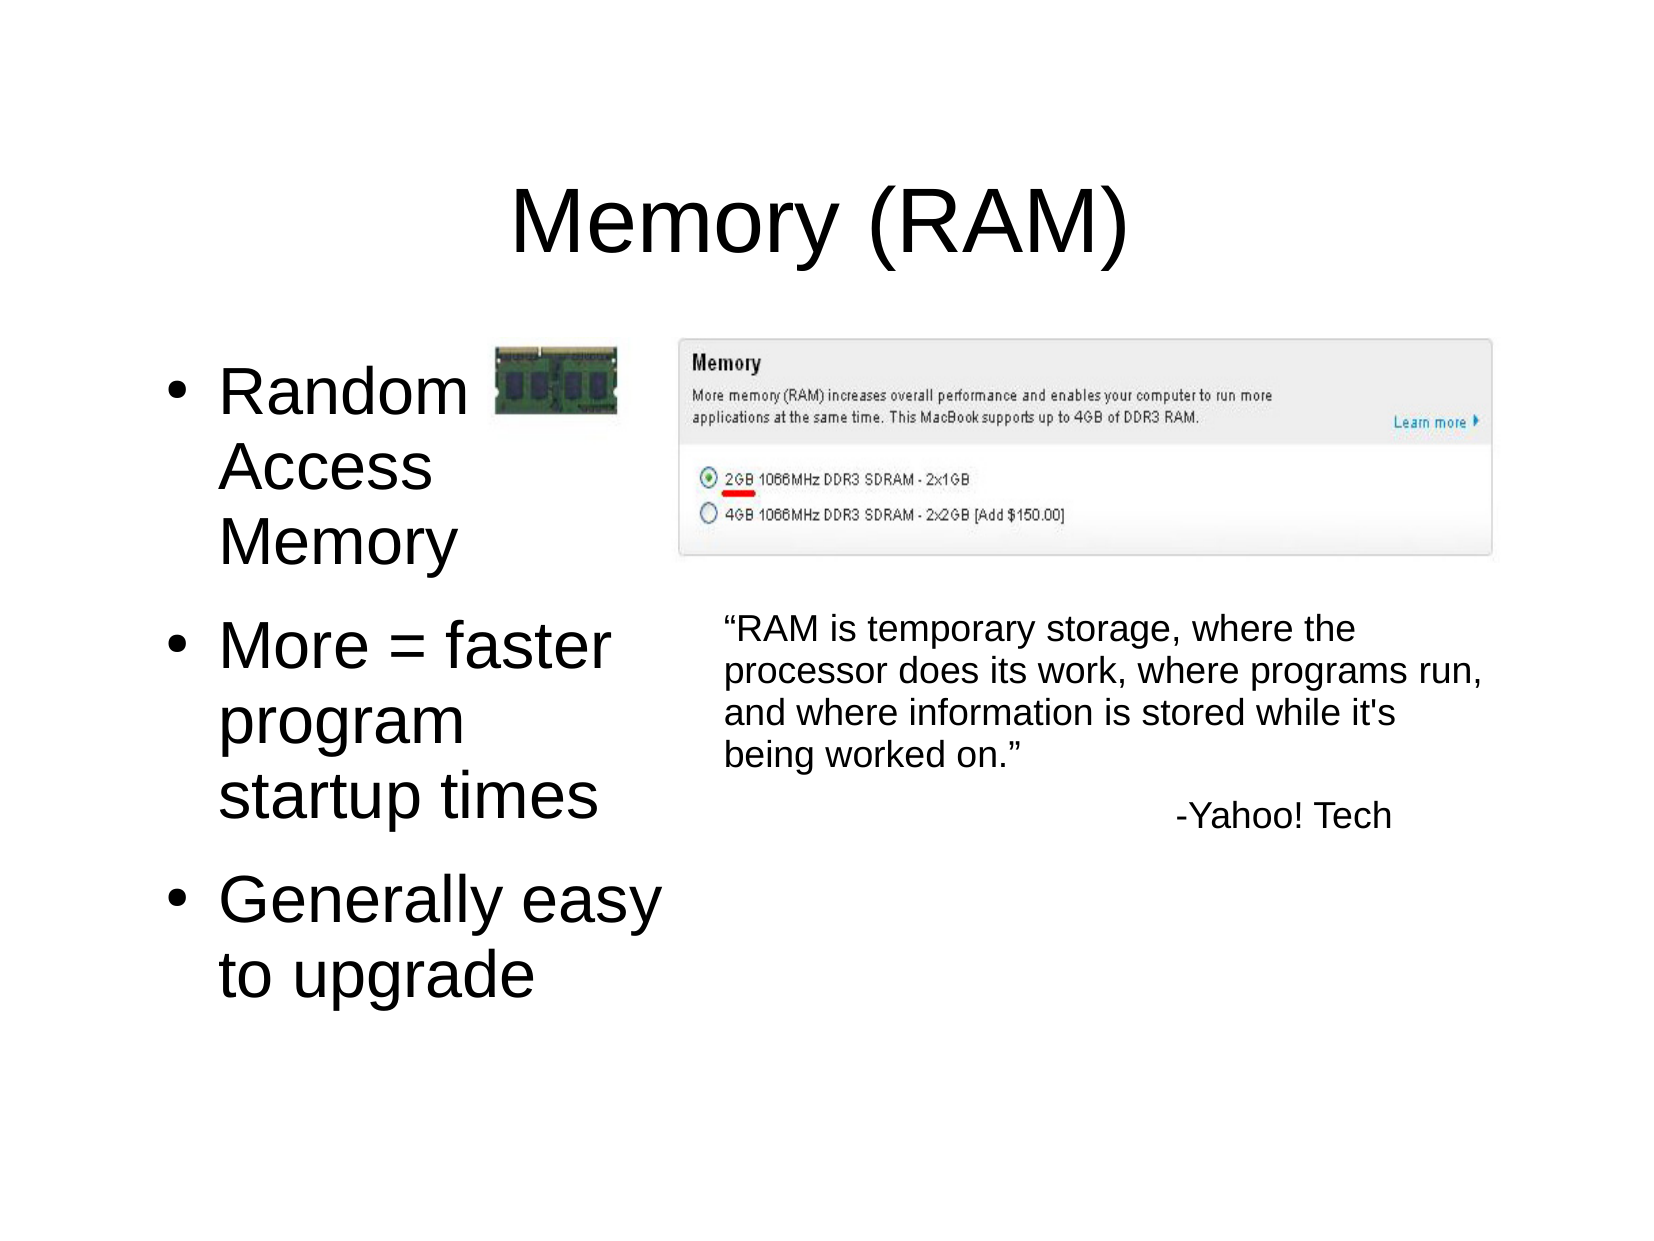

# Memory (RAM)
Random Access Memory
More = faster program startup times
Generally easy to upgrade
“RAM is temporary storage, where the processor does its work, where programs run, and where information is stored while it's being worked on.”
-Yahoo! Tech